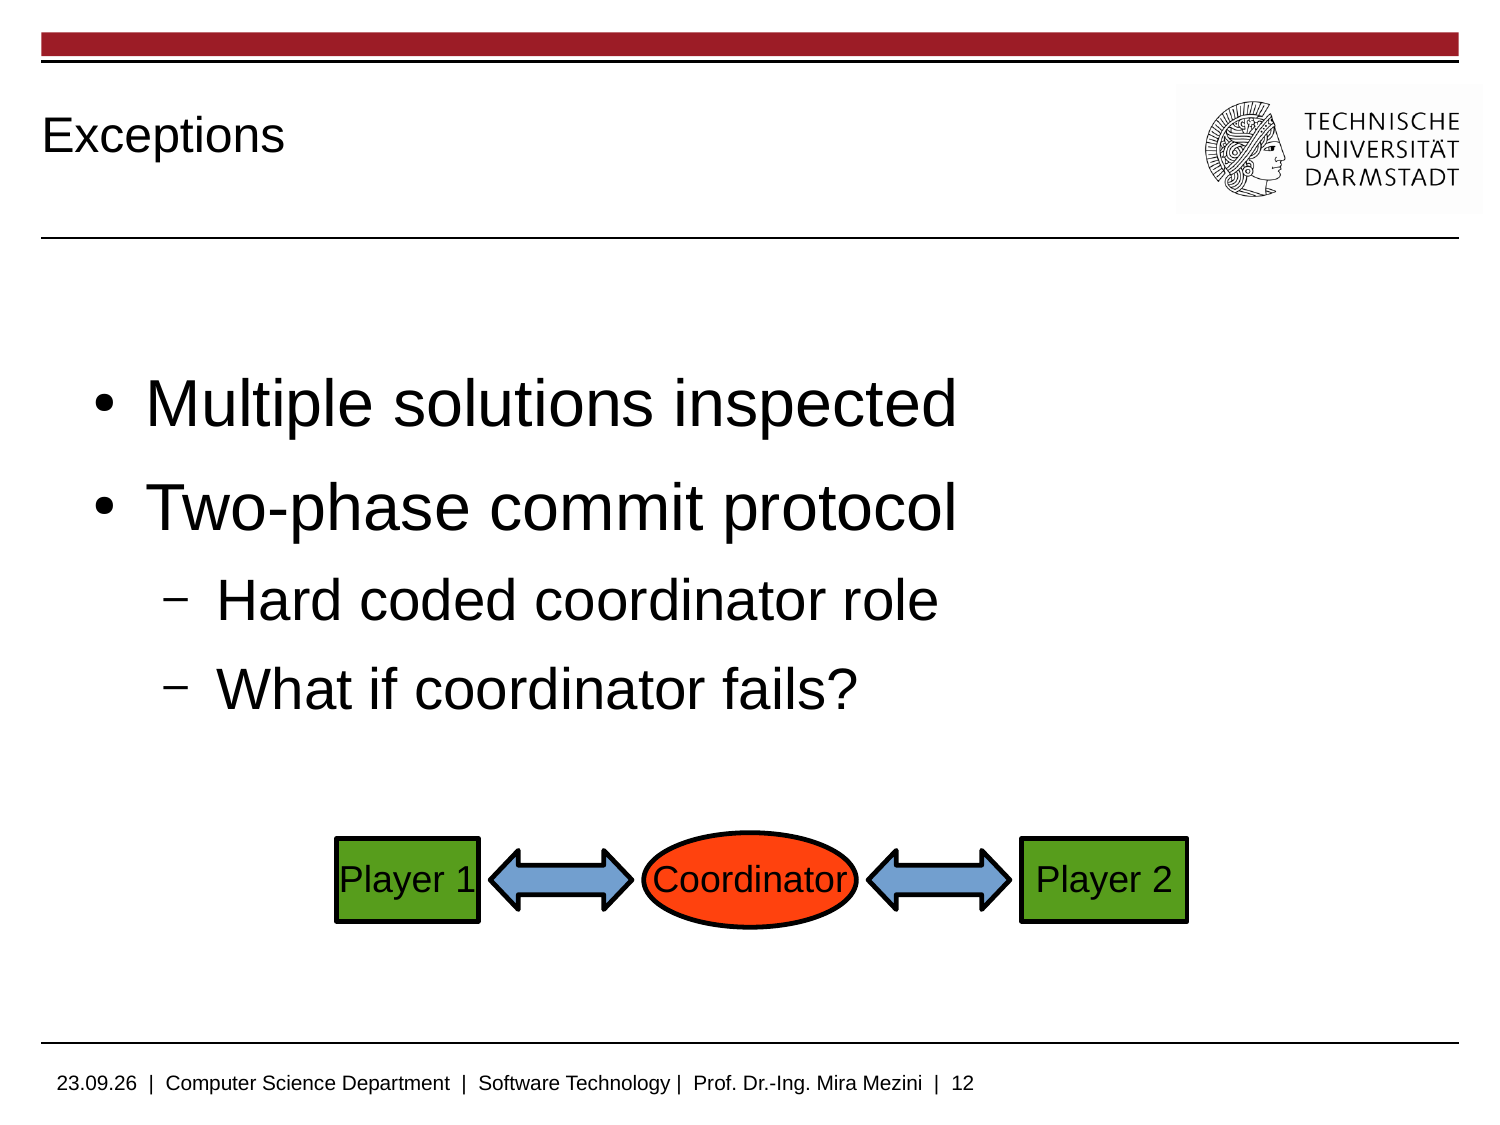

# Exceptions
Multiple solutions inspected
Two-phase commit protocol
Hard coded coordinator role
What if coordinator fails?
Coordinator
Player 1
Player 2